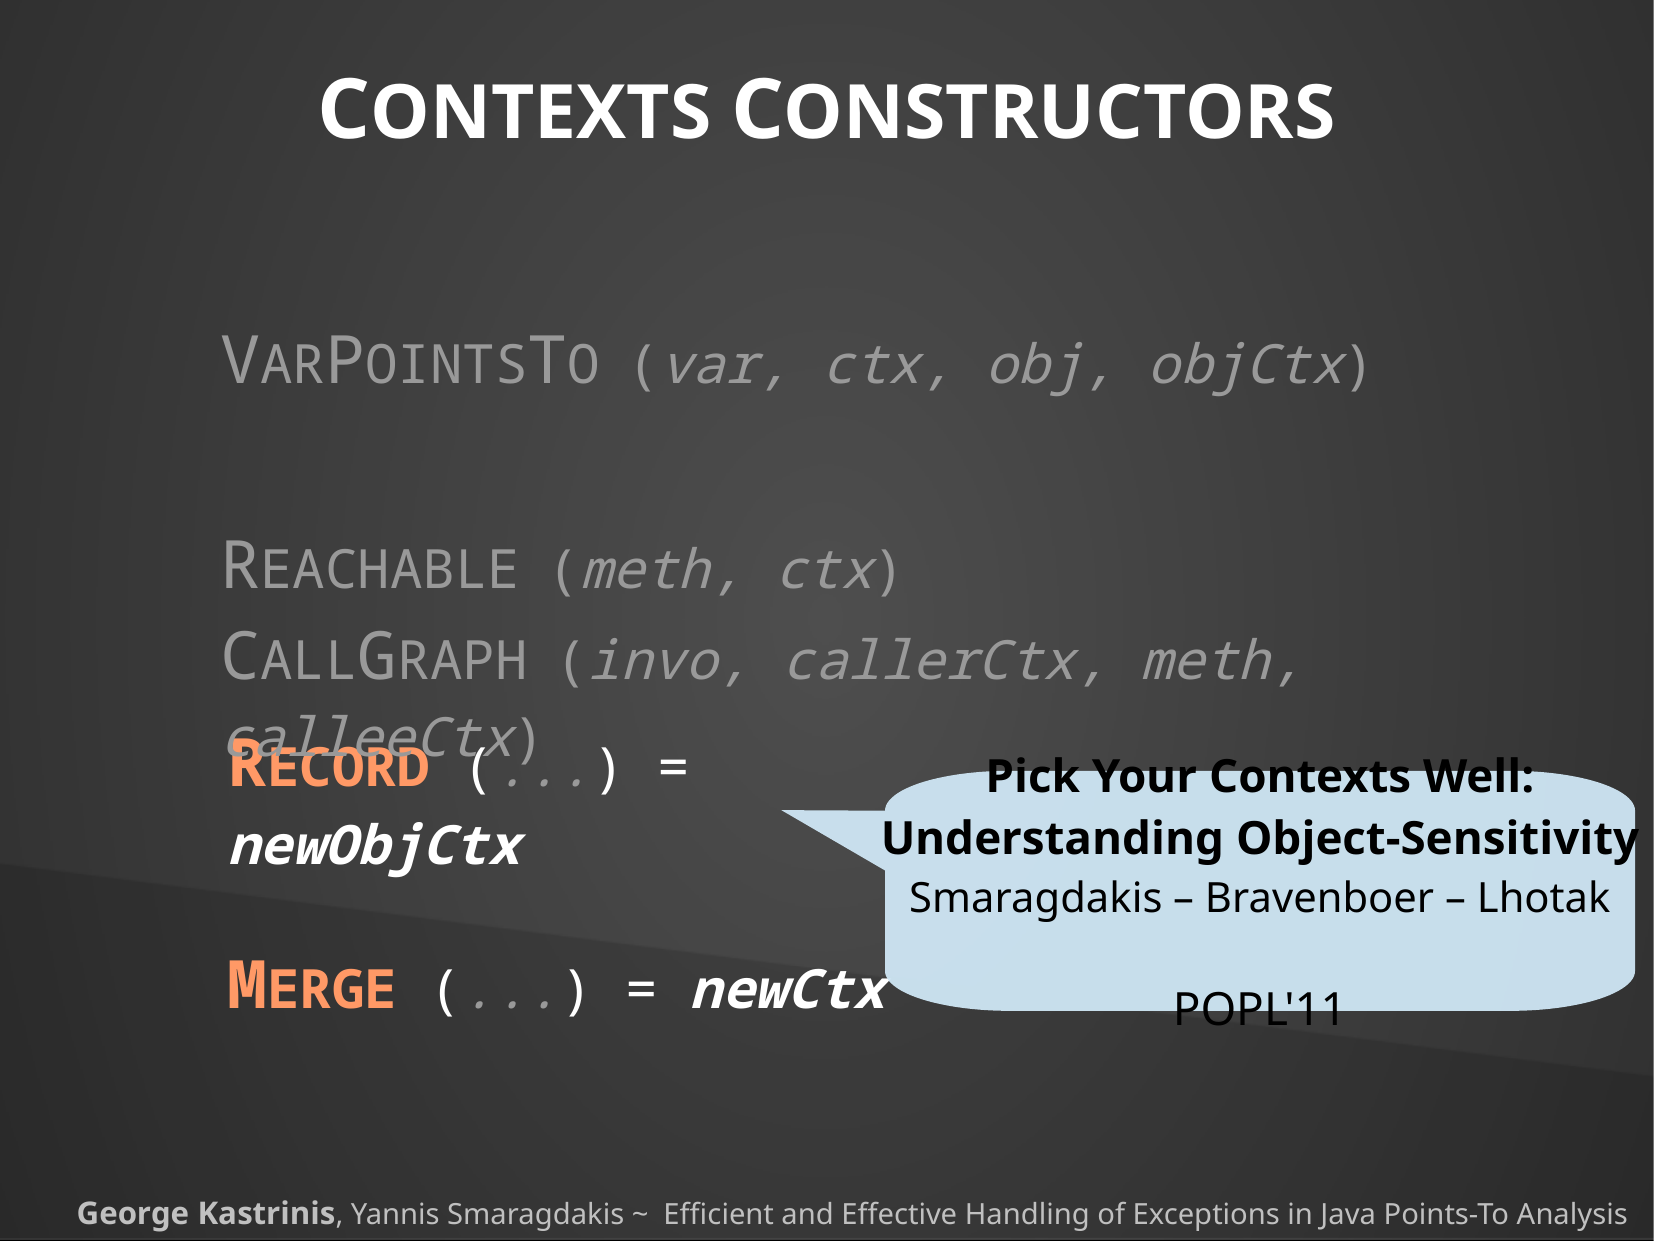

CONTEXTS CONSTRUCTORS
VARPOINTSTO (var, ctx, obj, objCtx)
REACHABLE (meth, ctx)
CALLGRAPH (invo, callerCtx, meth, calleeCtx)
RECORD (...) = newObjCtx
MERGE (...) = newCtx
Pick Your Contexts Well:
Understanding Object-Sensitivity
Smaragdakis – Bravenboer – Lhotak
POPL'11